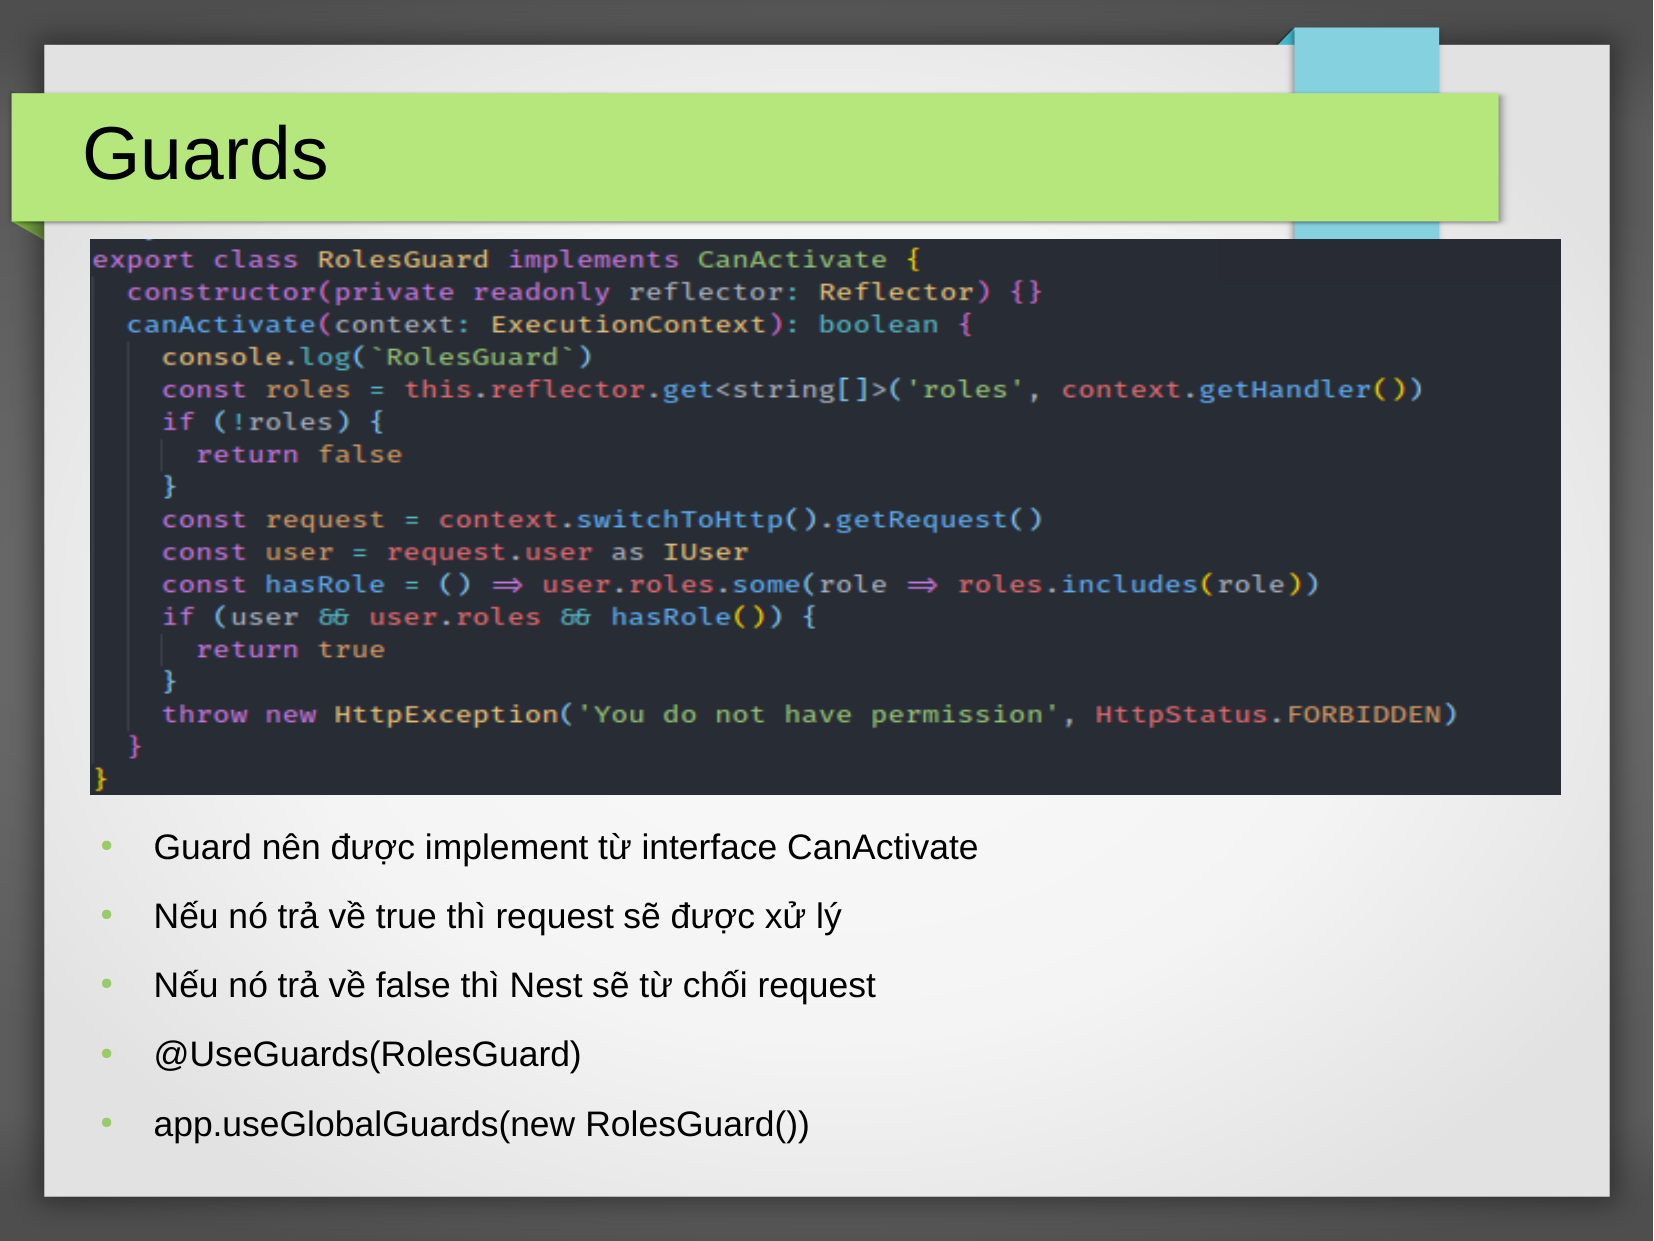

# Guards
Guard nên được implement từ interface CanActivate
Nếu nó trả về true thì request sẽ được xử lý
Nếu nó trả về false thì Nest sẽ từ chối request
@UseGuards(RolesGuard)
app.useGlobalGuards(new RolesGuard())